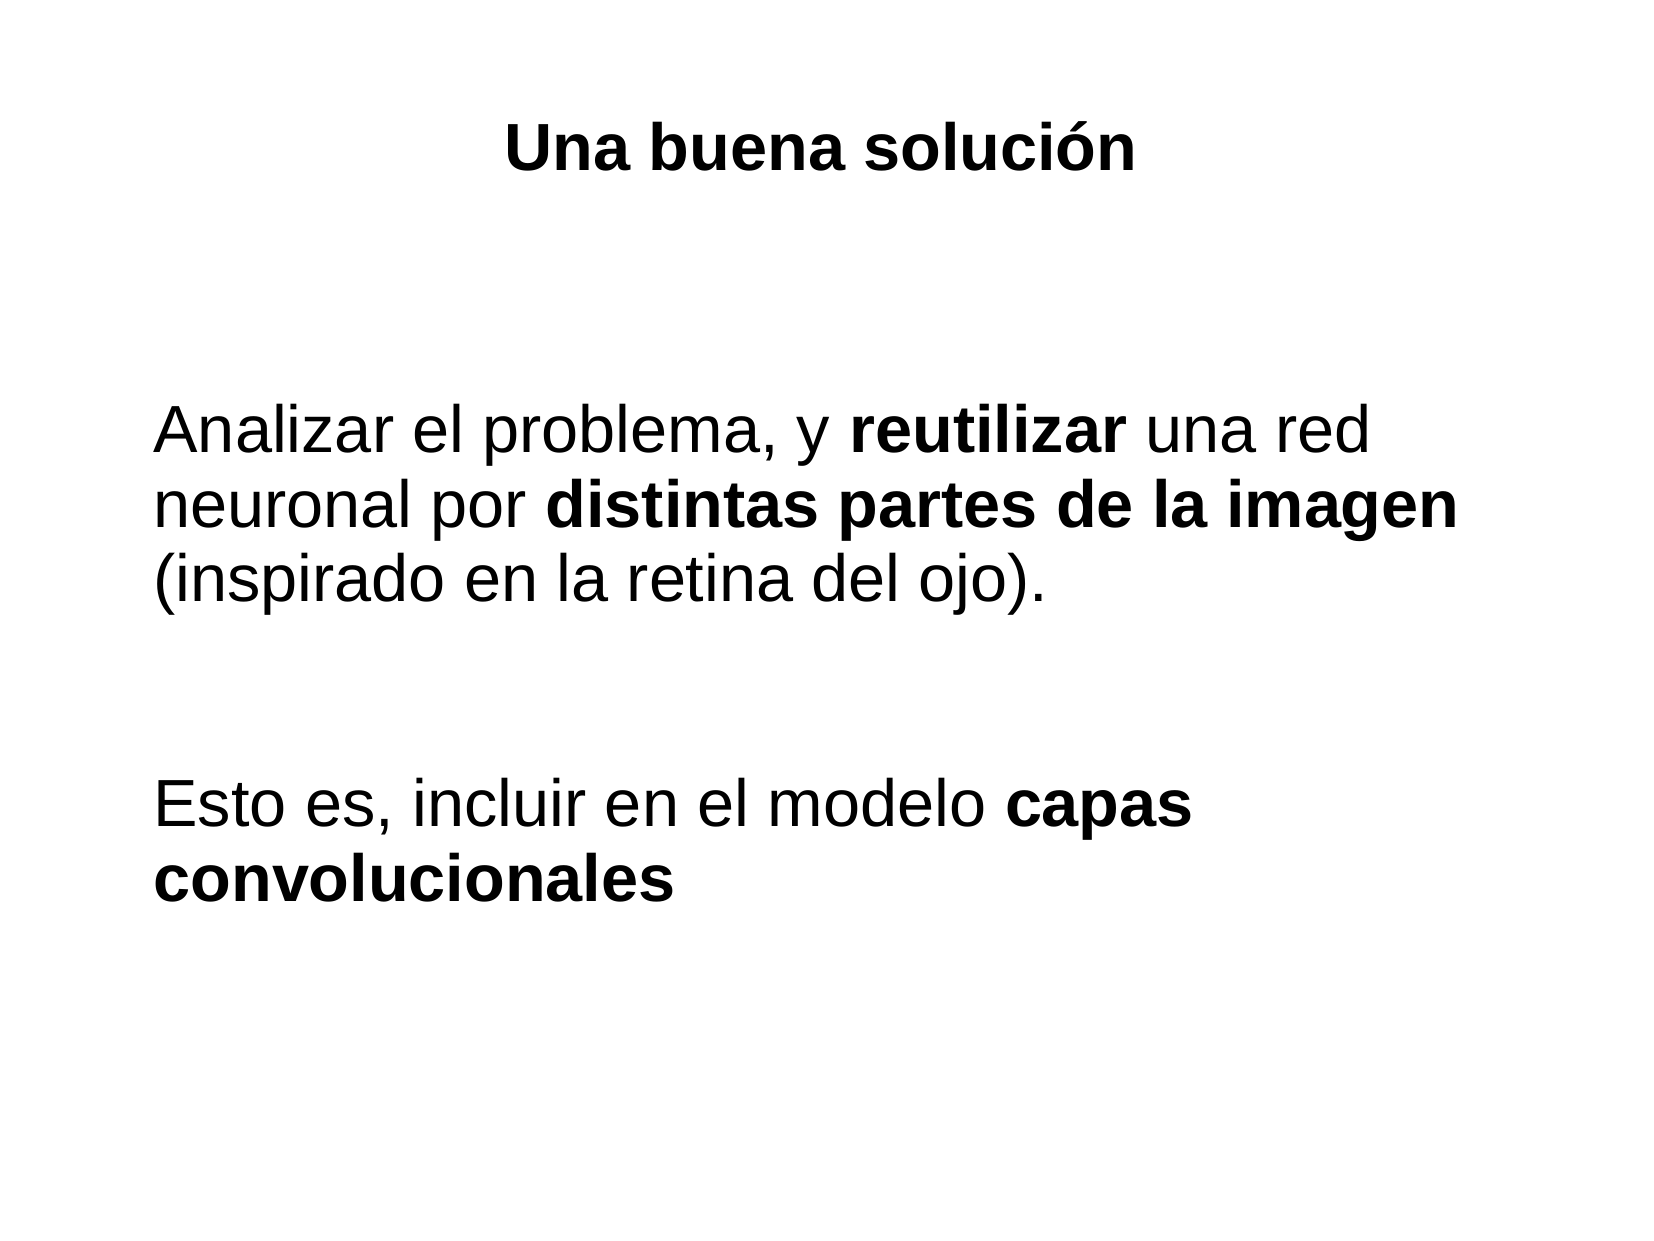

Una buena solución
#
Analizar el problema, y reutilizar una red neuronal por distintas partes de la imagen (inspirado en la retina del ojo).
Esto es, incluir en el modelo capas convolucionales